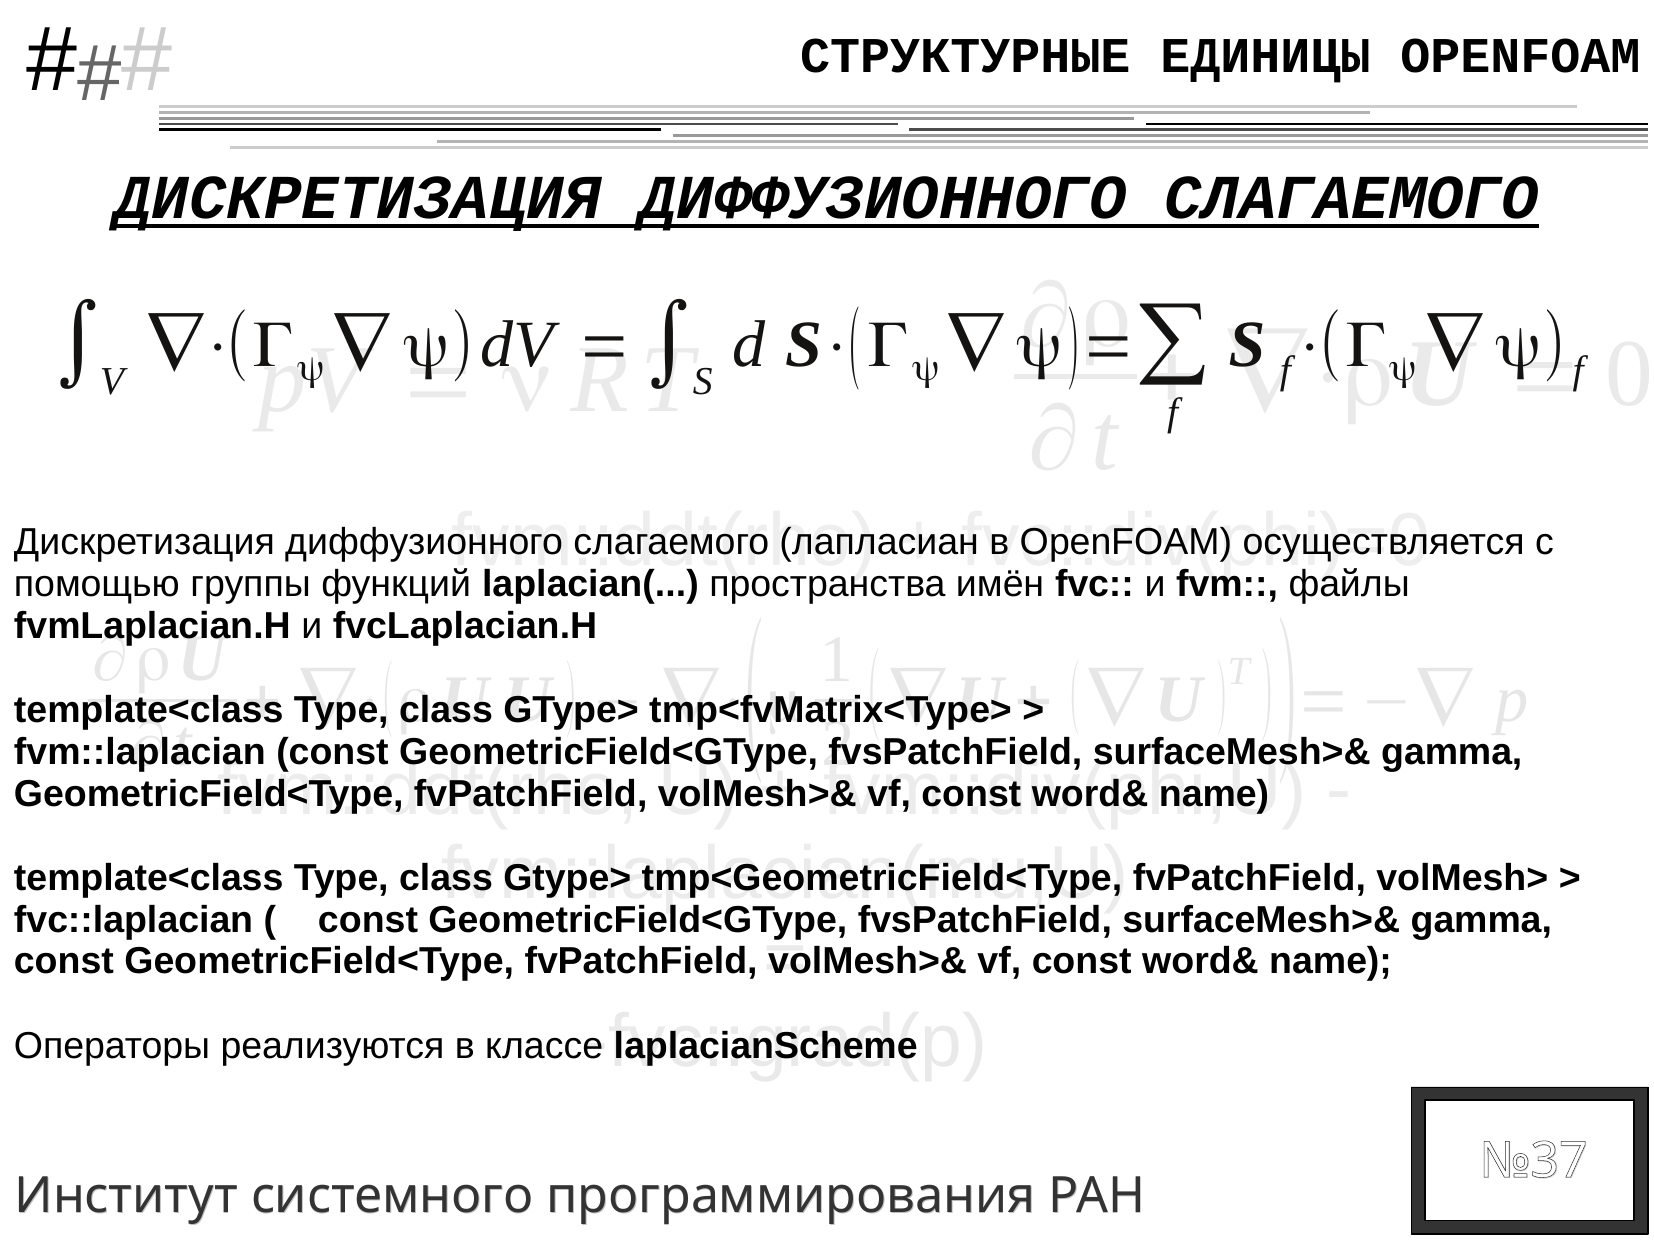

# ДИСКРЕТИЗАЦИЯ ДИФФУЗИОННОГО СЛАГАЕМОГО
Дискретизация диффузионного слагаемого (лапласиан в OpenFOAM) осуществляется с помощью группы функций laplacian(...) пространства имён fvc:: и fvm::, файлы fvmLaplacian.H и fvcLaplacian.H
template<class Type, class GType> tmp<fvMatrix<Type> >
fvm::laplacian (const GeometricField<GType, fvsPatchField, surfaceMesh>& gamma, GeometricField<Type, fvPatchField, volMesh>& vf, const word& name)
template<class Type, class Gtype> tmp<GeometricField<Type, fvPatchField, volMesh> > fvc::laplacian ( const GeometricField<GType, fvsPatchField, surfaceMesh>& gamma, const GeometricField<Type, fvPatchField, volMesh>& vf, const word& name);
Операторы реализуются в классе laplacianScheme